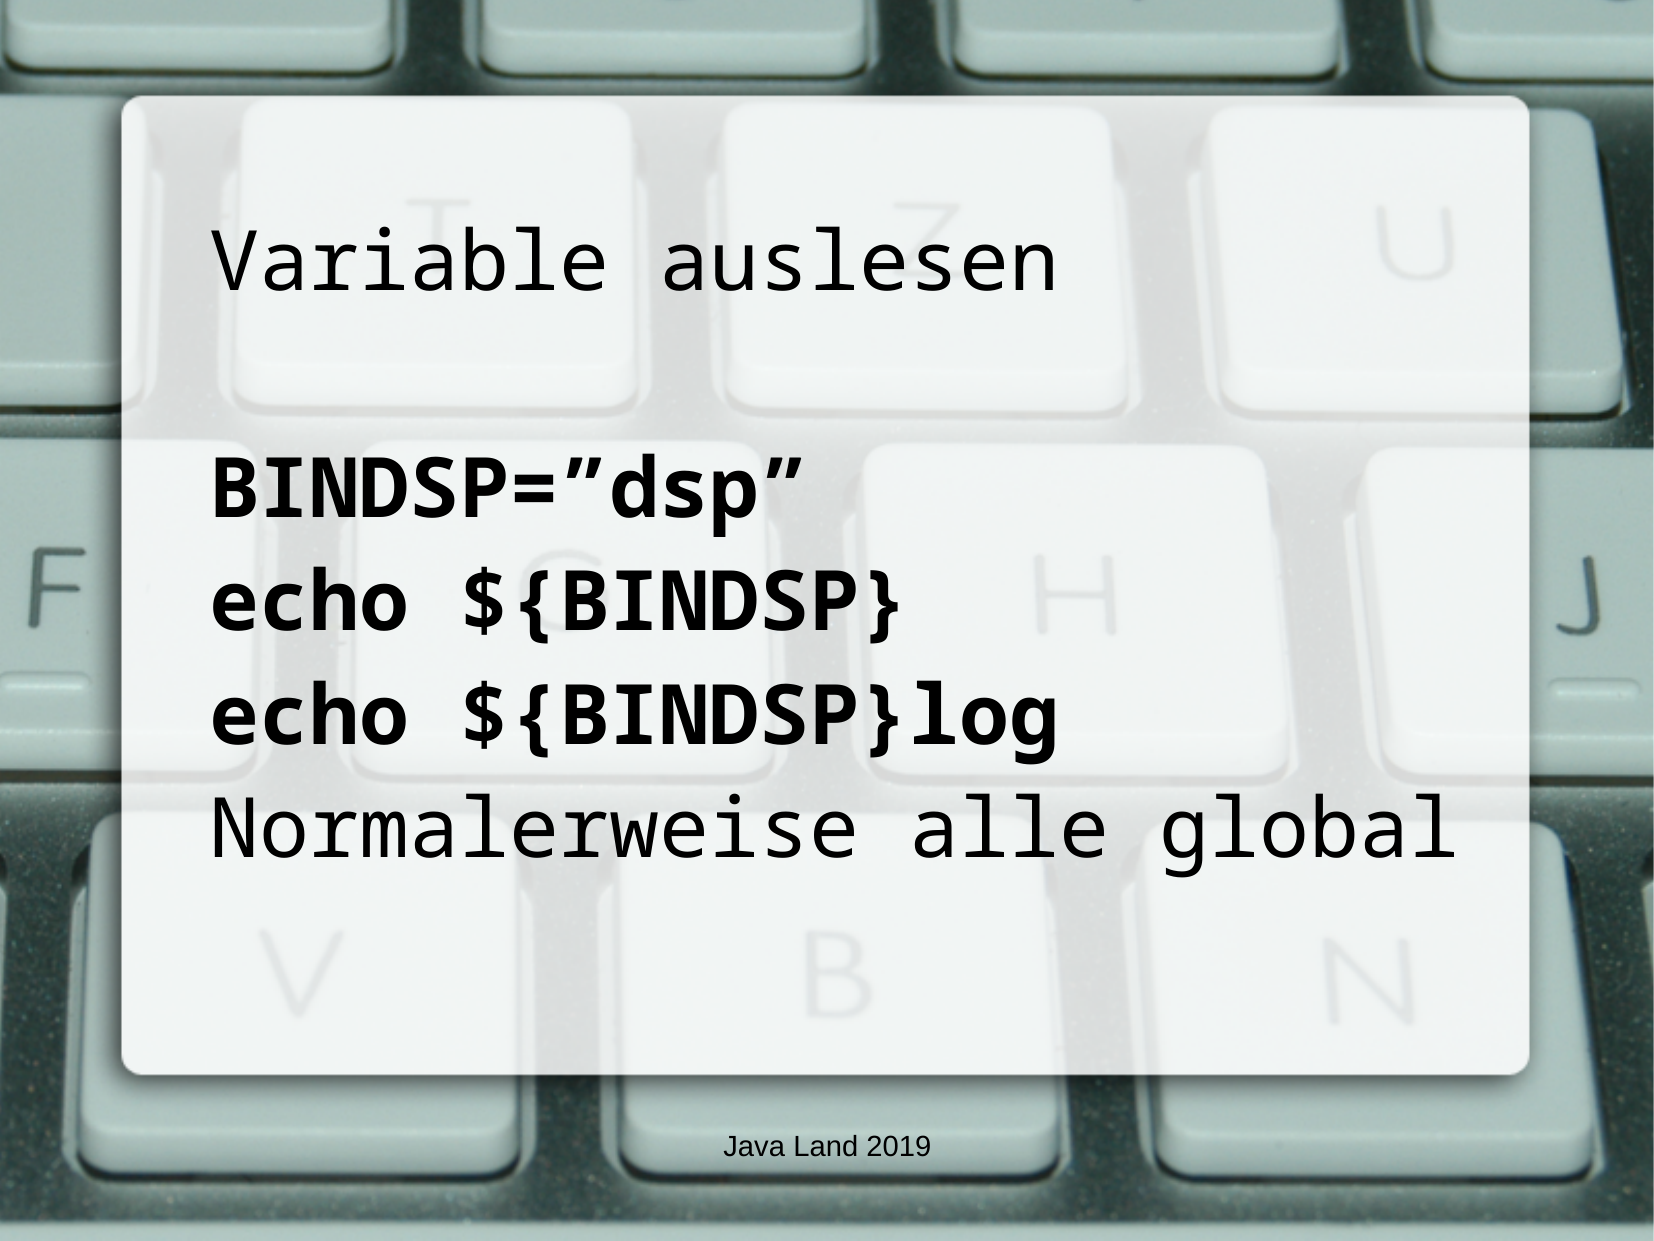

#
Variable auslesen
BINDSP=”dsp”
echo ${BINDSP}
echo ${BINDSP}log
Normalerweise alle global